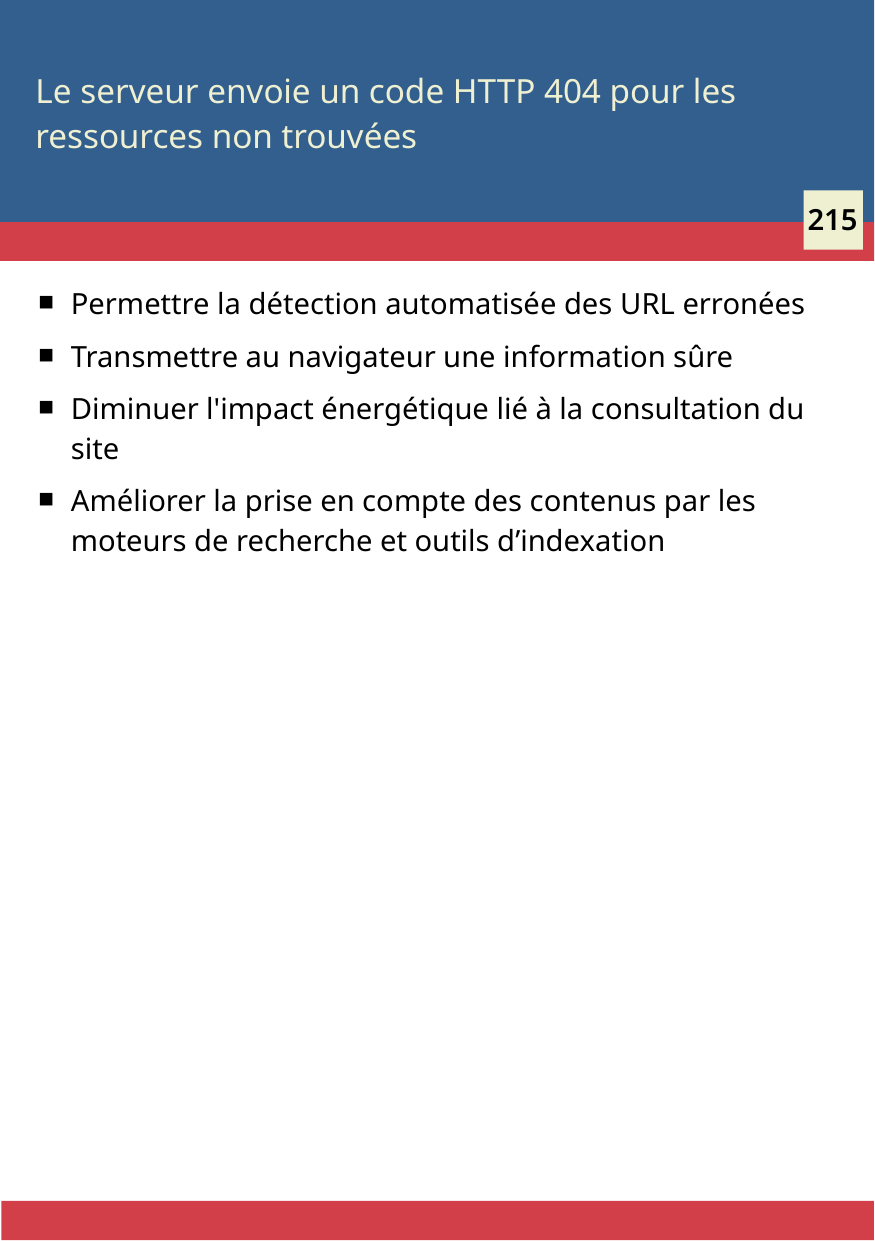

# Le serveur envoie un code HTTP 404 pour les ressources non trouvées
215
Permettre la détection automatisée des URL erronées
Transmettre au navigateur une information sûre
Diminuer l'impact énergétique lié à la consultation du site
Améliorer la prise en compte des contenus par les moteurs de recherche et outils d’indexation